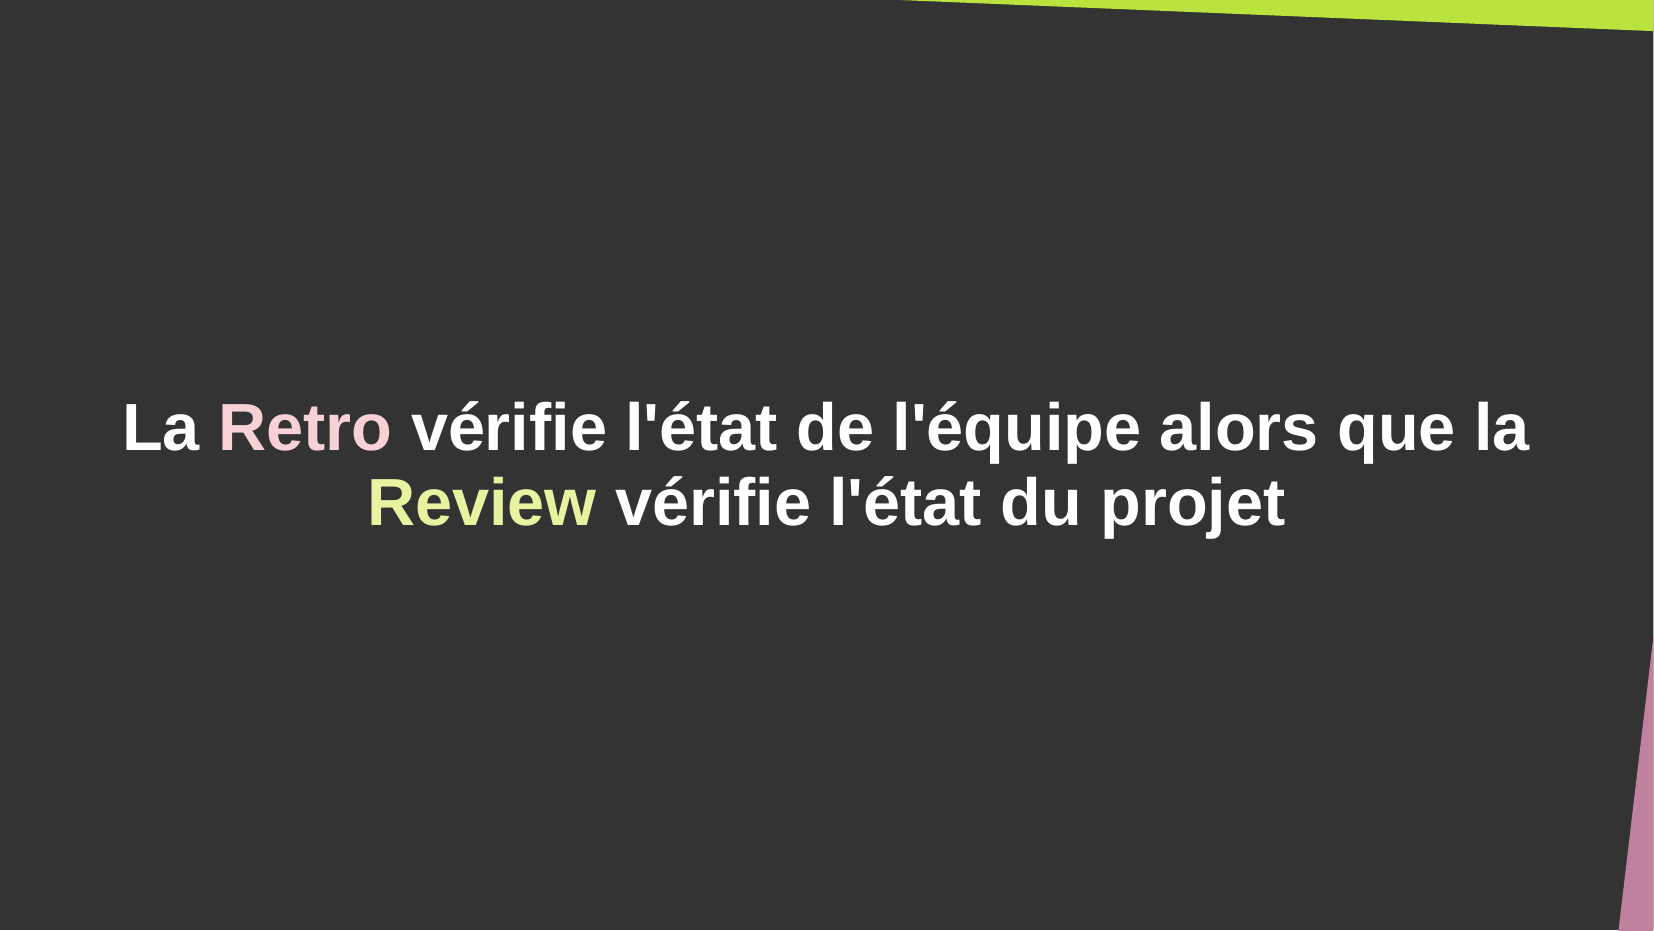

# La Retro vérifie l'état de l'équipe alors que la Review vérifie l'état du projet